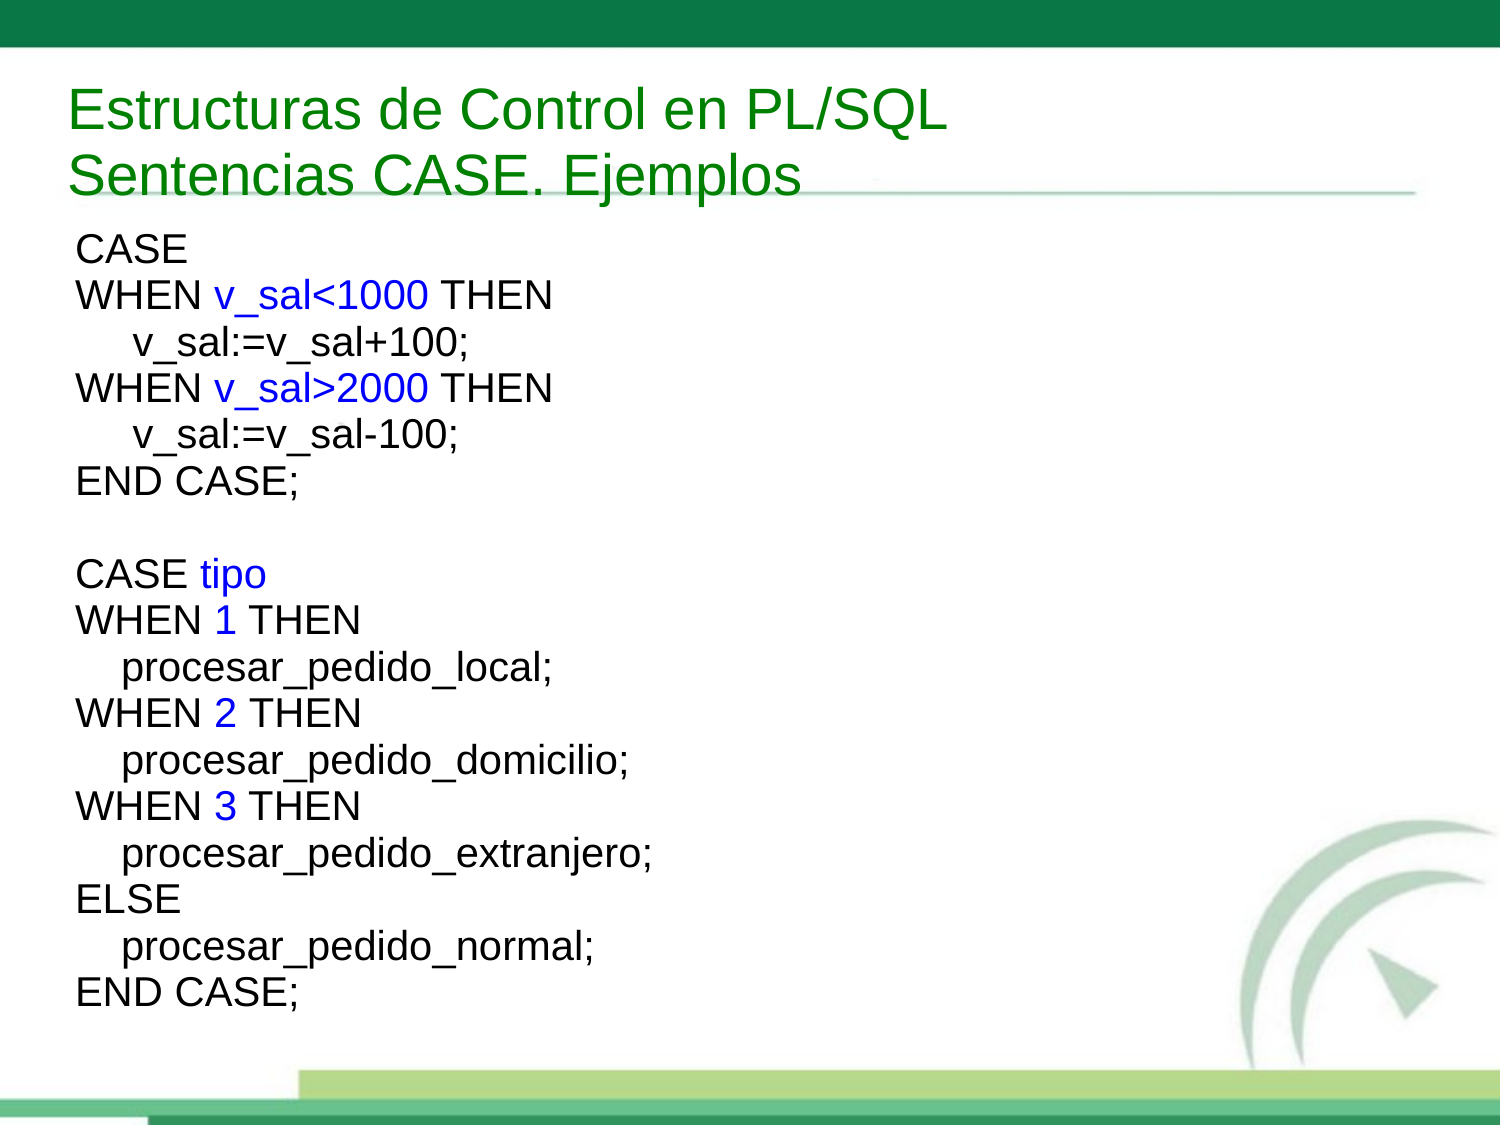

# Estructuras de Control en PL/SQL Sentencias CASE. Ejemplos
CASE
WHEN v_sal<1000 THEN
 v_sal:=v_sal+100;
WHEN v_sal>2000 THEN
 v_sal:=v_sal-100;
END CASE;
CASE tipo
WHEN 1 THEN
 procesar_pedido_local;
WHEN 2 THEN
 procesar_pedido_domicilio;
WHEN 3 THEN
 procesar_pedido_extranjero;
ELSE
 procesar_pedido_normal;
END CASE;